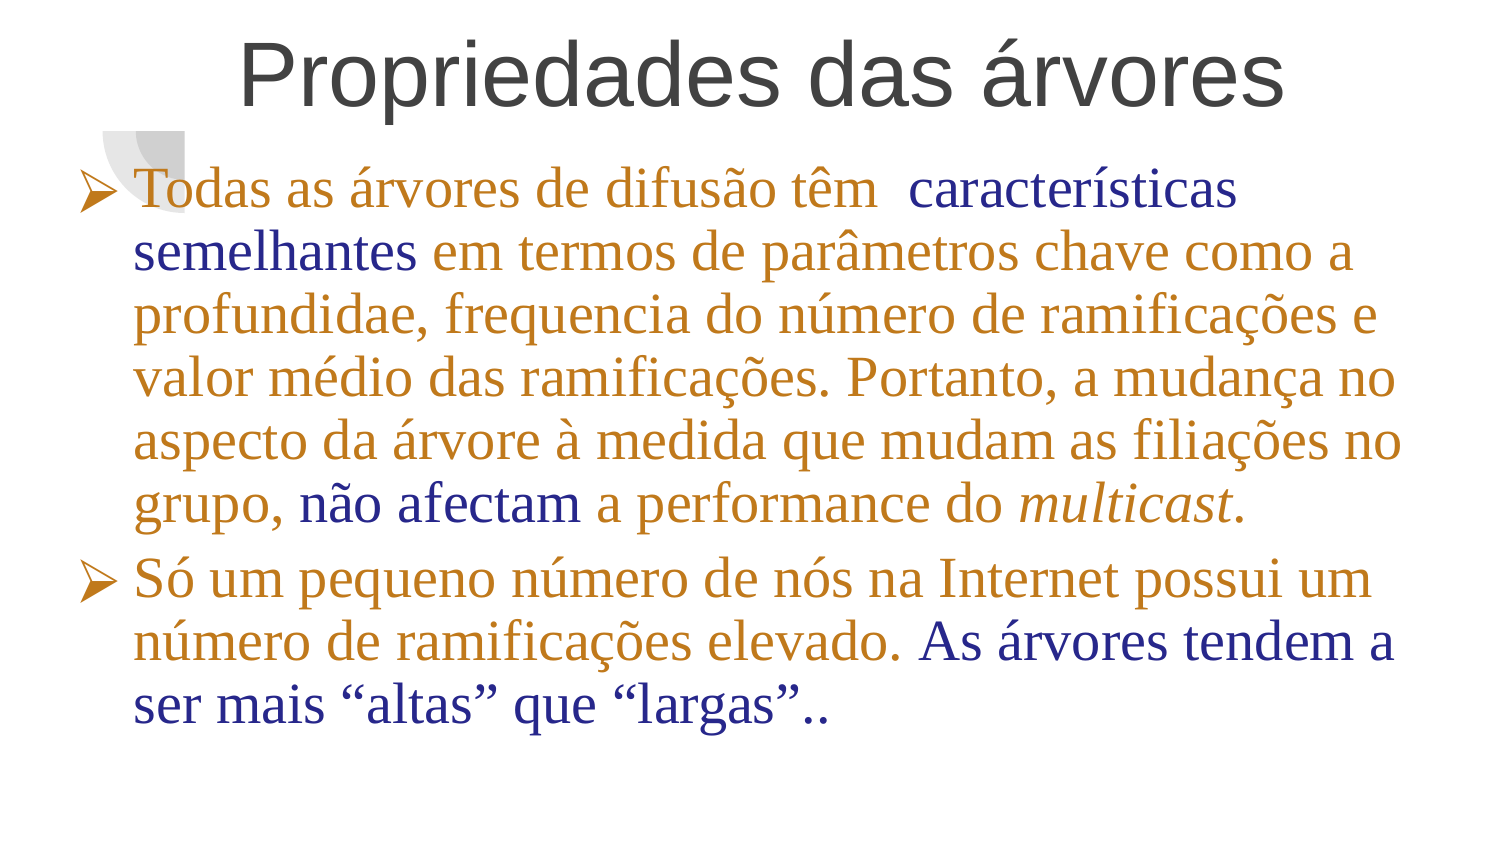

# Propriedades das árvores
Todas as árvores de difusão têm características semelhantes em termos de parâmetros chave como a profundidae, frequencia do número de ramificações e valor médio das ramificações. Portanto, a mudança no aspecto da árvore à medida que mudam as filiações no grupo, não afectam a performance do multicast.
Só um pequeno número de nós na Internet possui um número de ramificações elevado. As árvores tendem a ser mais “altas” que “largas”..